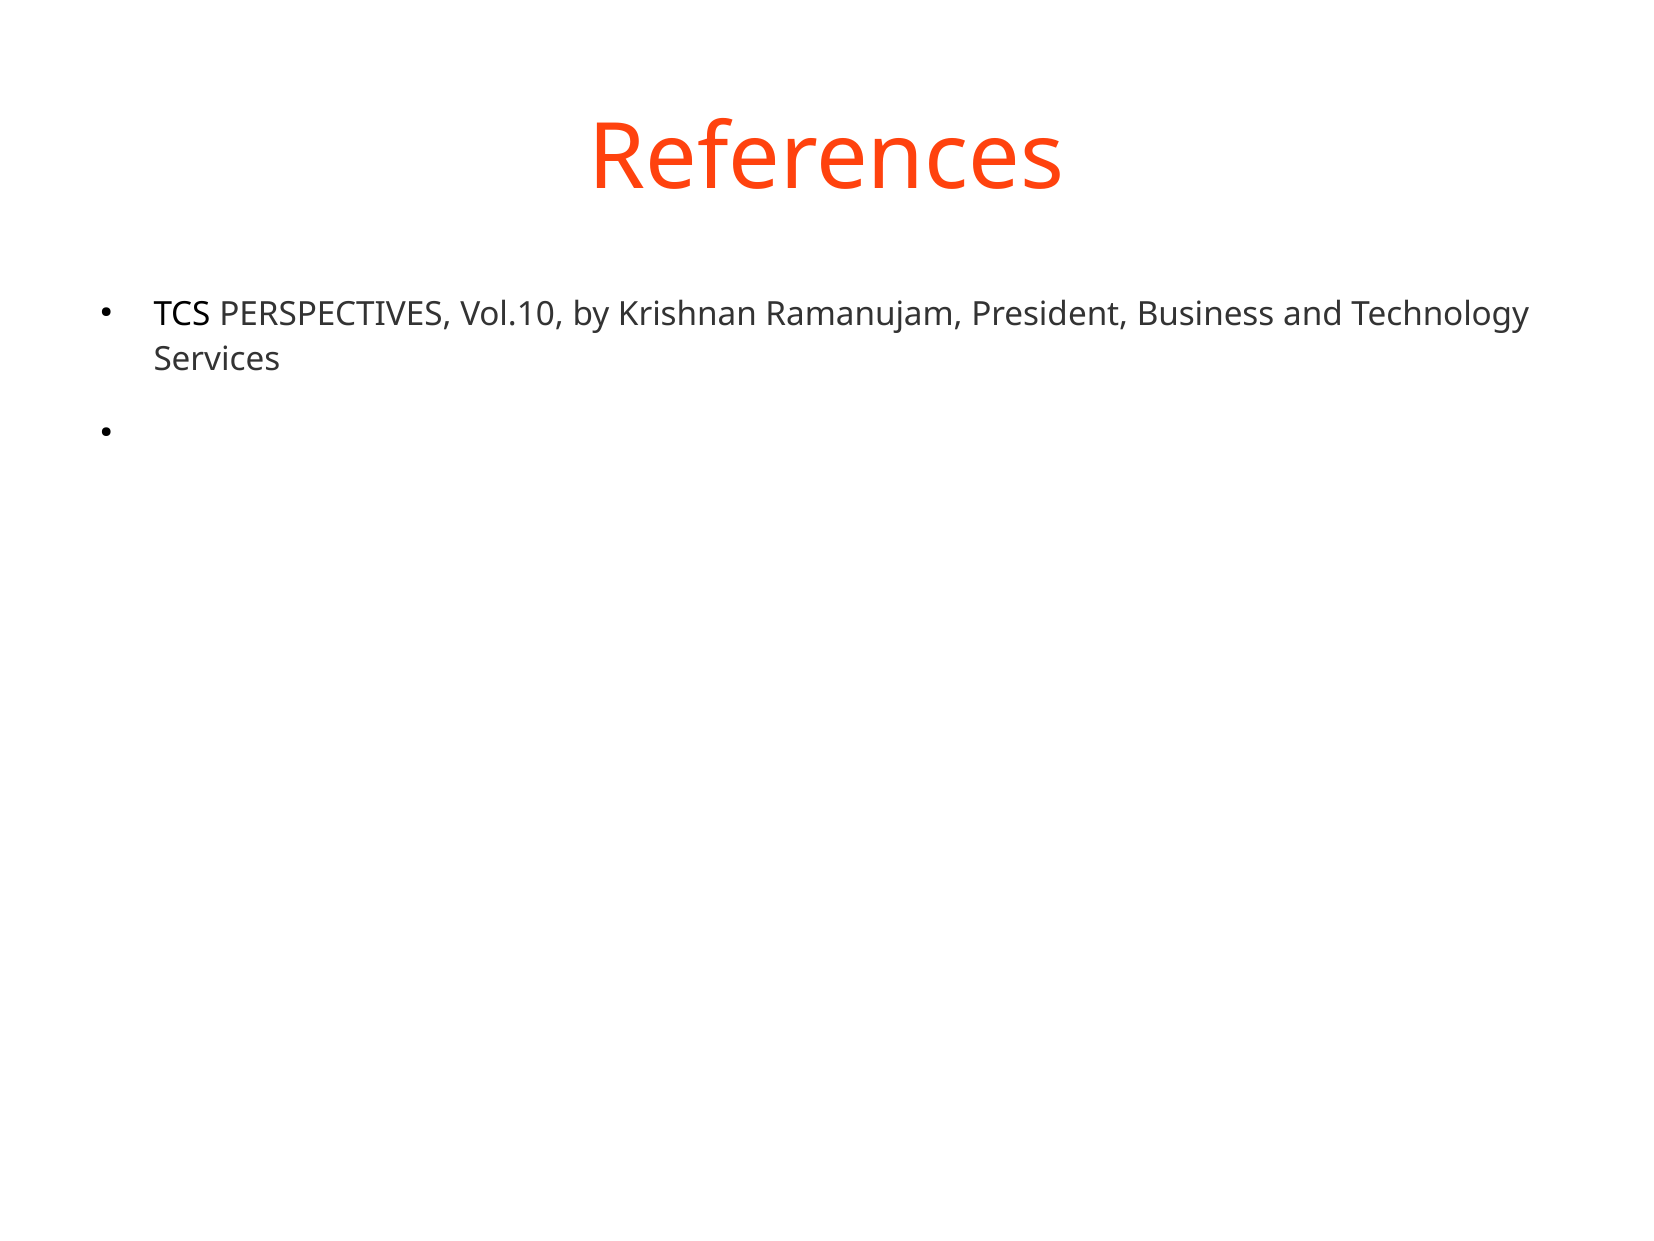

# References
TCS PERSPECTIVES, Vol.10, by Krishnan Ramanujam, President, Business and Technology Services